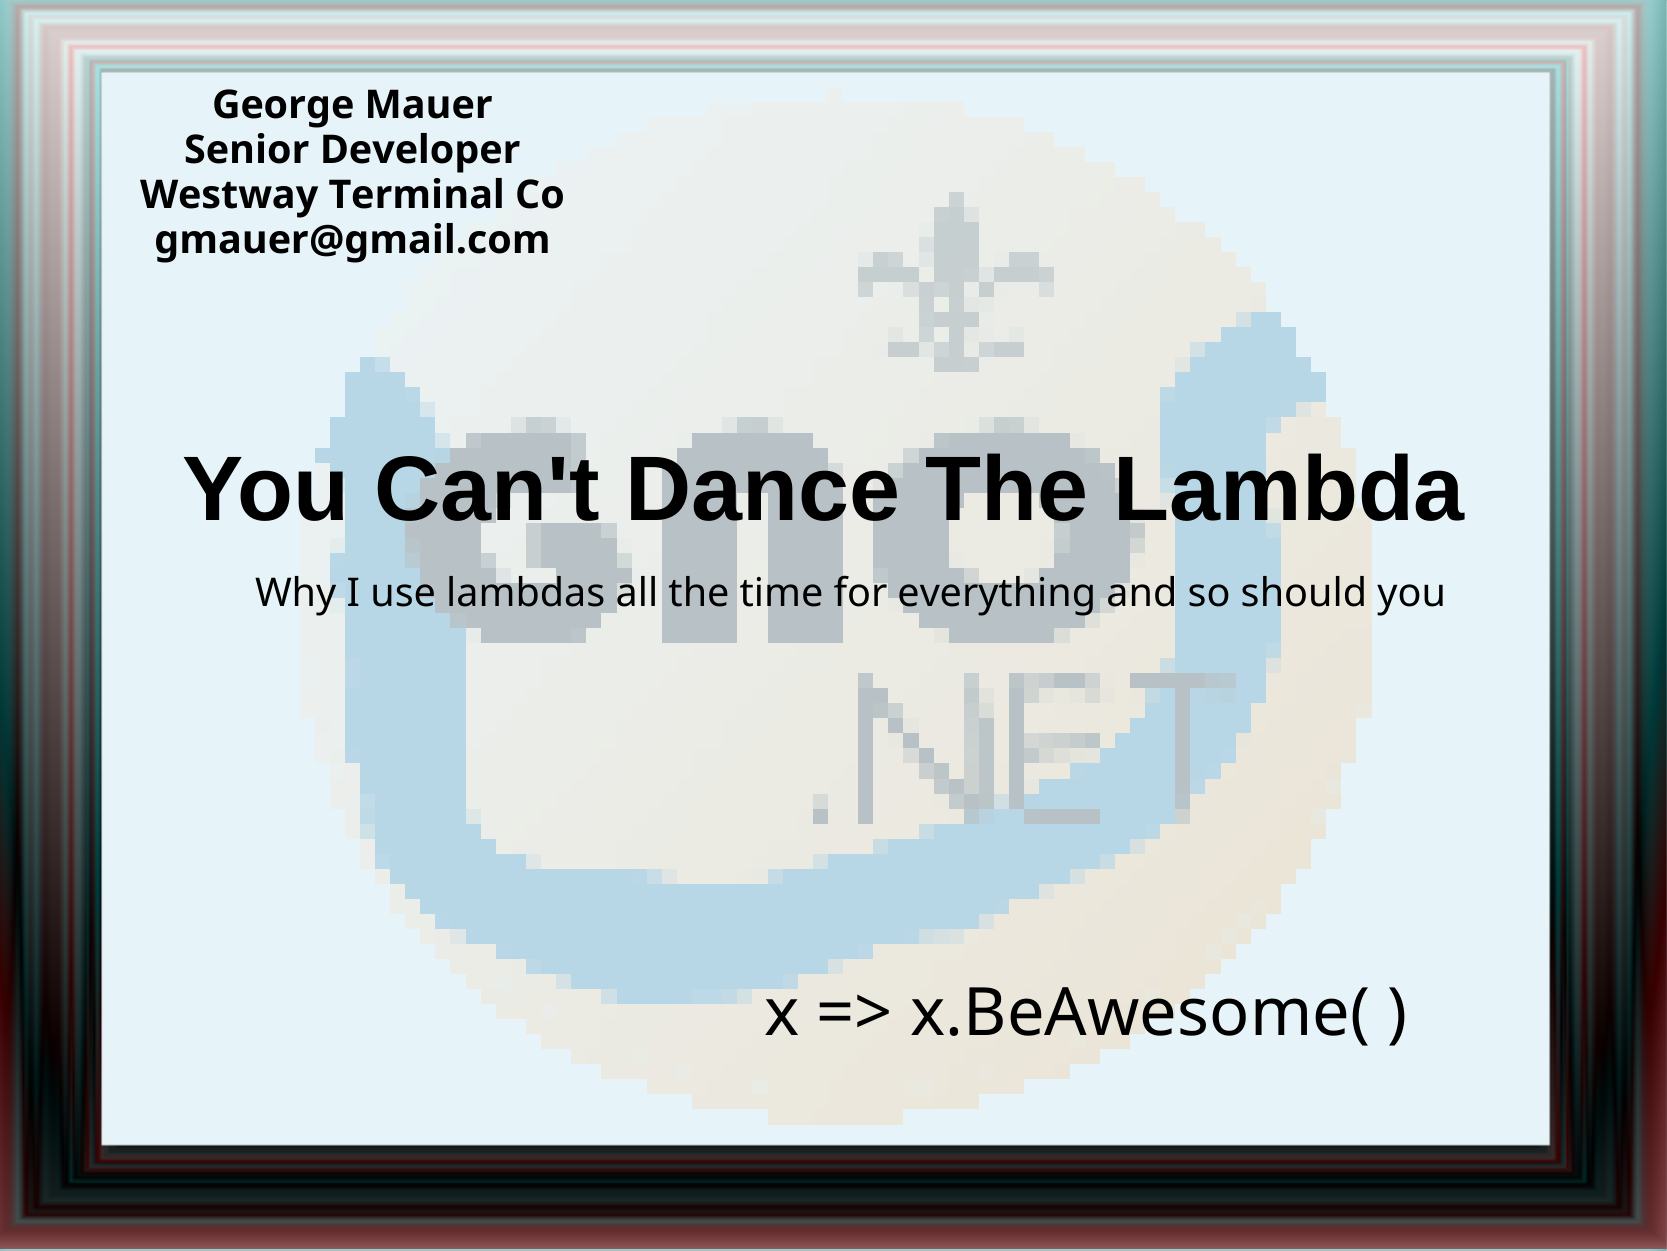

George Mauer
Senior Developer
Westway Terminal Co
gmauer@gmail.com
# You Can't Dance The Lambda
Why I use lambdas all the time for everything and so should you
x => x.BeAwesome( )